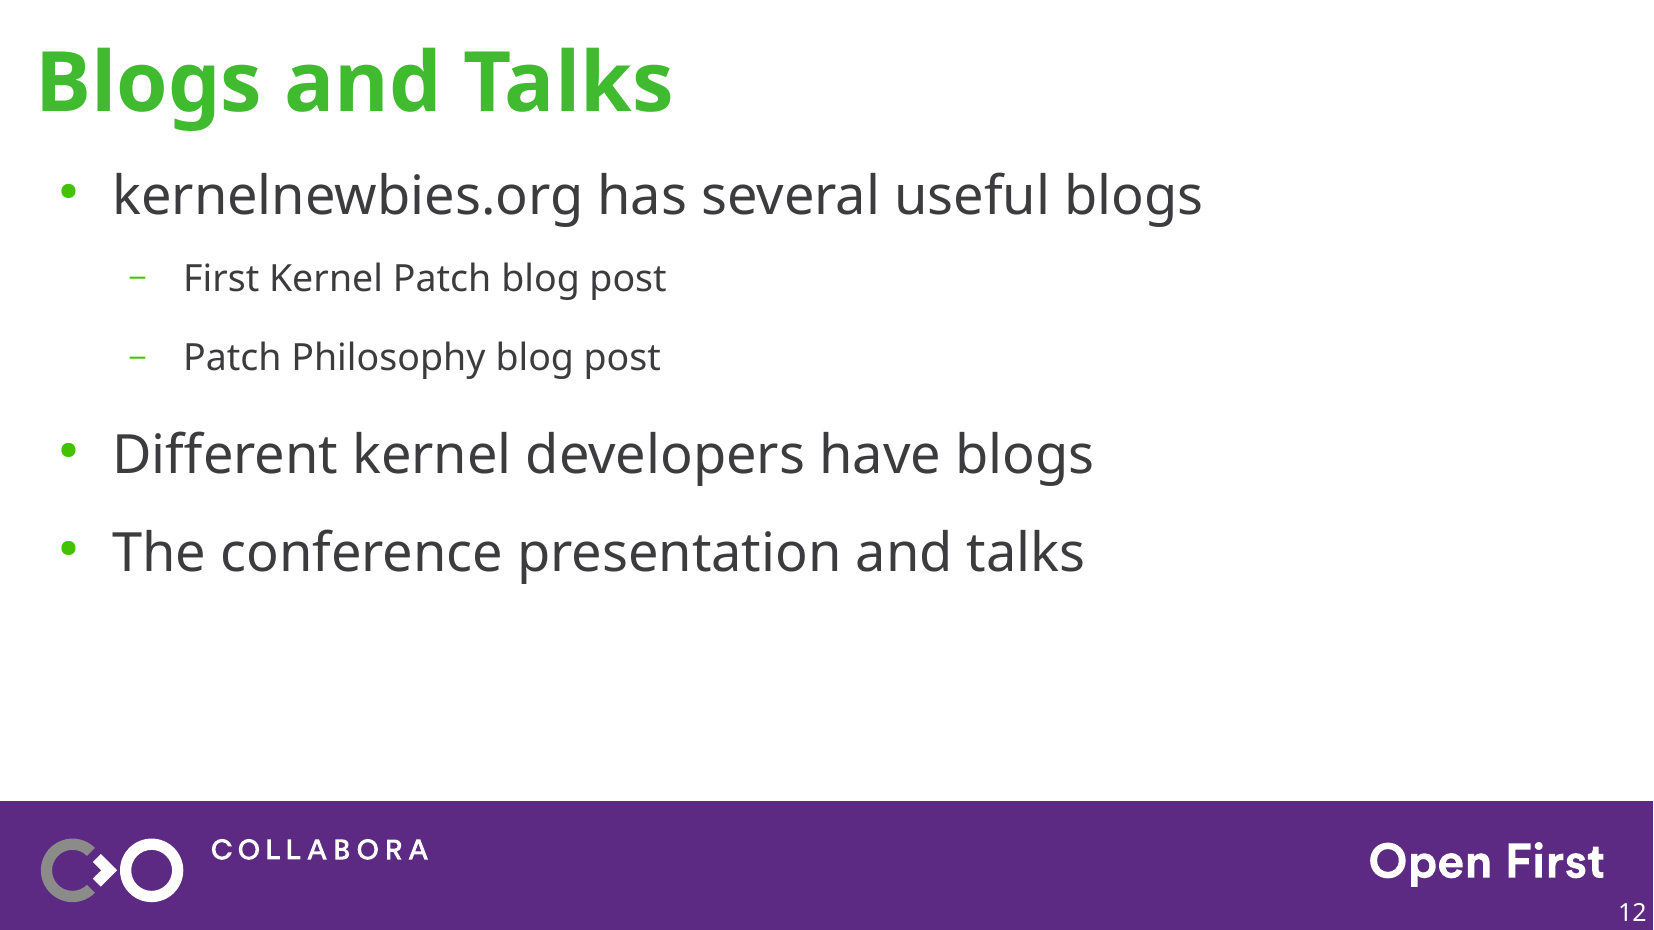

# Blogs and Talks
kernelnewbies.org has several useful blogs
First Kernel Patch blog post
Patch Philosophy blog post
Different kernel developers have blogs
The conference presentation and talks